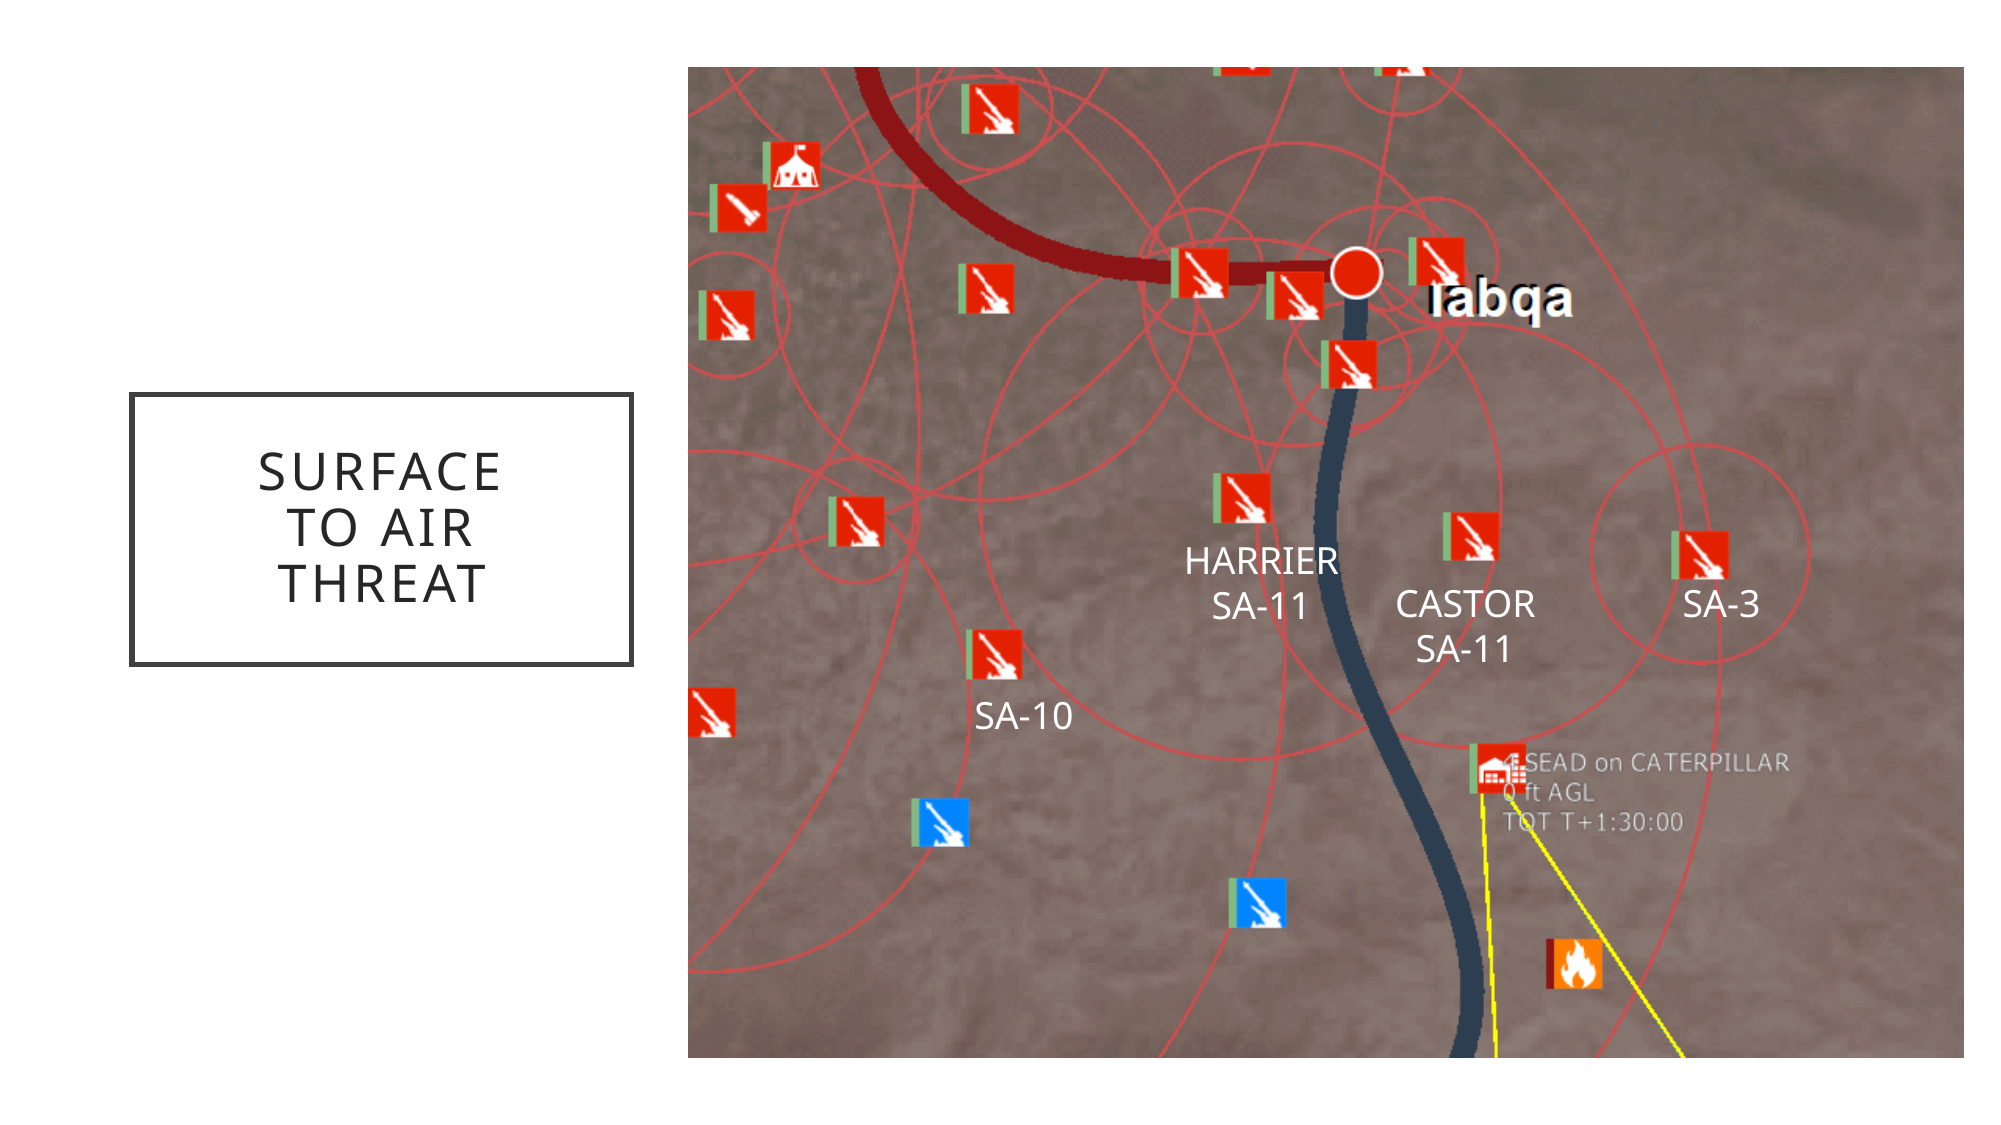

# SURFACE TO AIR THREAT
HARRIER
SA-11
CASTOR
SA-11
SA-3
SA-10